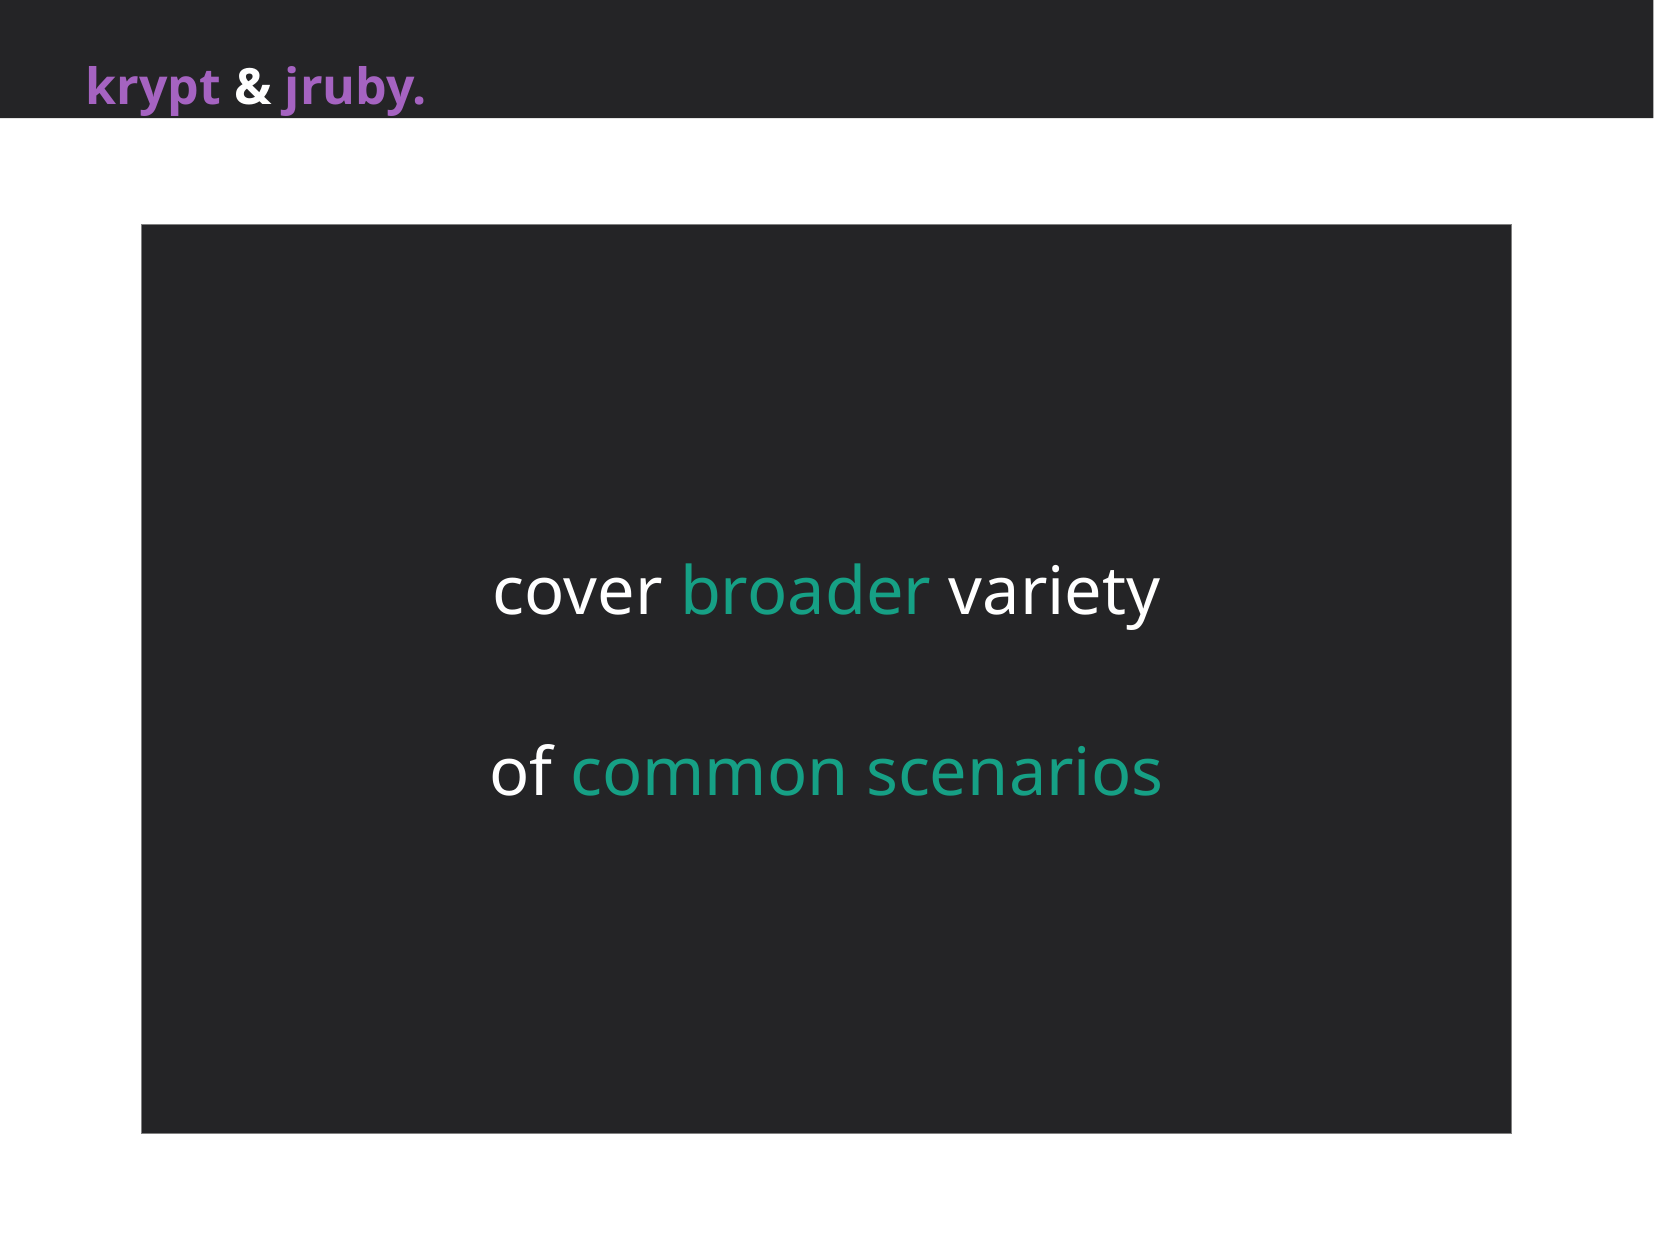

krypt & jruby.
cover broader variety
of common scenarios
krypt first of all is a framework